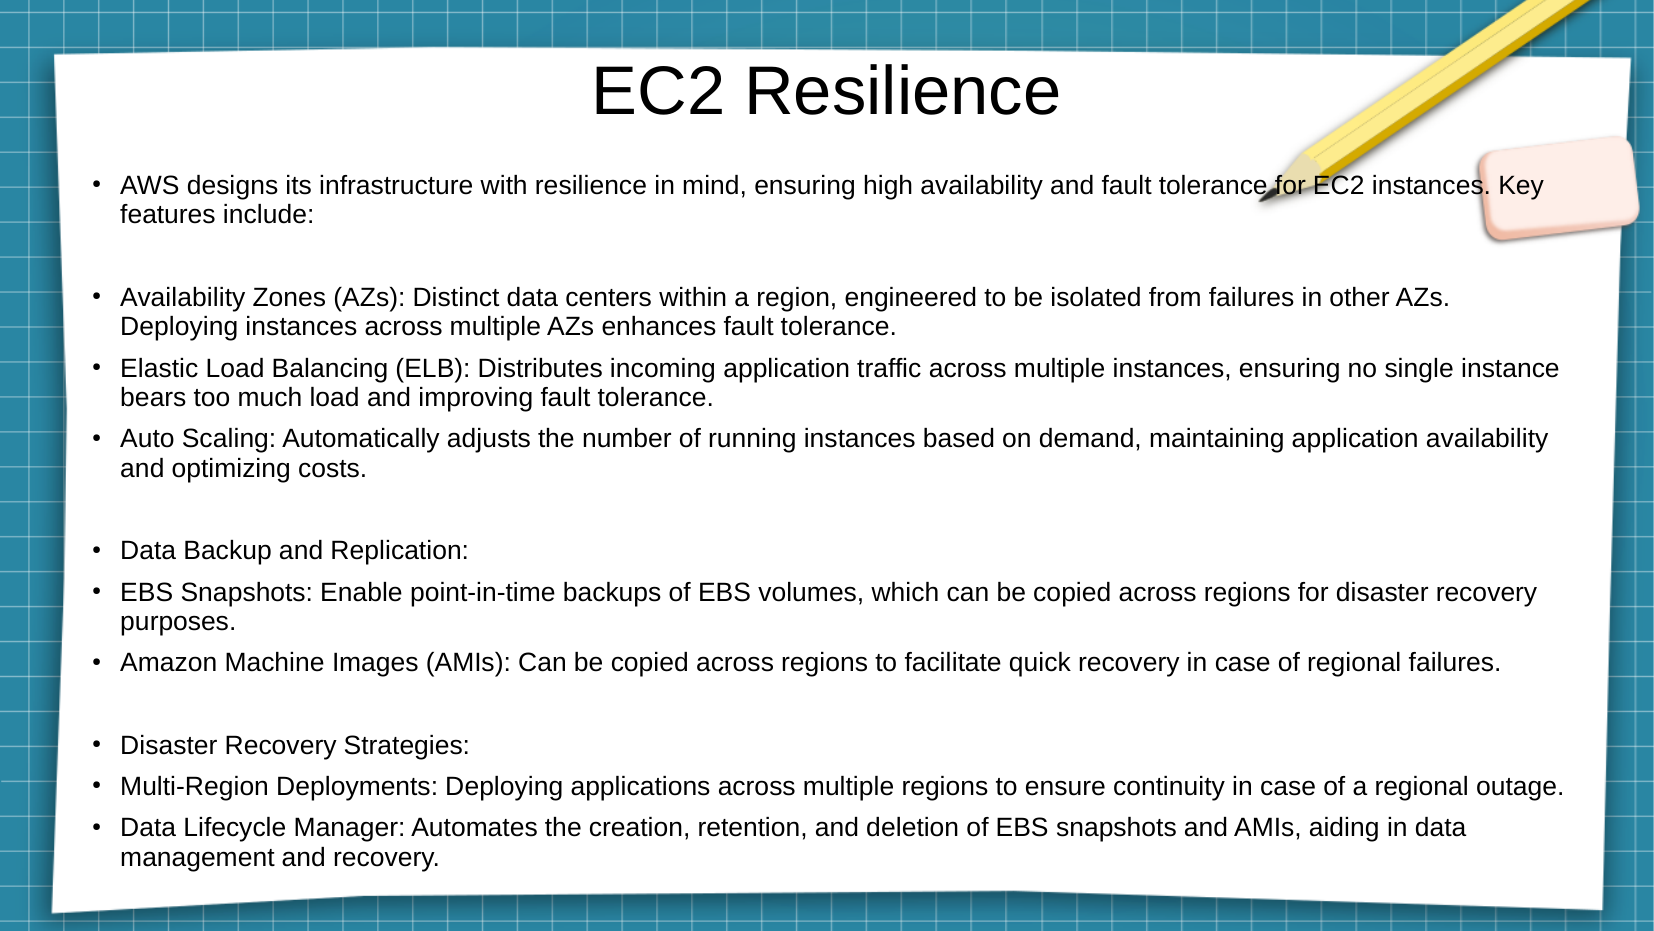

# EC2 Resilience
AWS designs its infrastructure with resilience in mind, ensuring high availability and fault tolerance for EC2 instances. Key features include:
Availability Zones (AZs): Distinct data centers within a region, engineered to be isolated from failures in other AZs. Deploying instances across multiple AZs enhances fault tolerance.
Elastic Load Balancing (ELB): Distributes incoming application traffic across multiple instances, ensuring no single instance bears too much load and improving fault tolerance.
Auto Scaling: Automatically adjusts the number of running instances based on demand, maintaining application availability and optimizing costs.
Data Backup and Replication:
EBS Snapshots: Enable point-in-time backups of EBS volumes, which can be copied across regions for disaster recovery purposes.
Amazon Machine Images (AMIs): Can be copied across regions to facilitate quick recovery in case of regional failures.
Disaster Recovery Strategies:
Multi-Region Deployments: Deploying applications across multiple regions to ensure continuity in case of a regional outage.
Data Lifecycle Manager: Automates the creation, retention, and deletion of EBS snapshots and AMIs, aiding in data management and recovery.